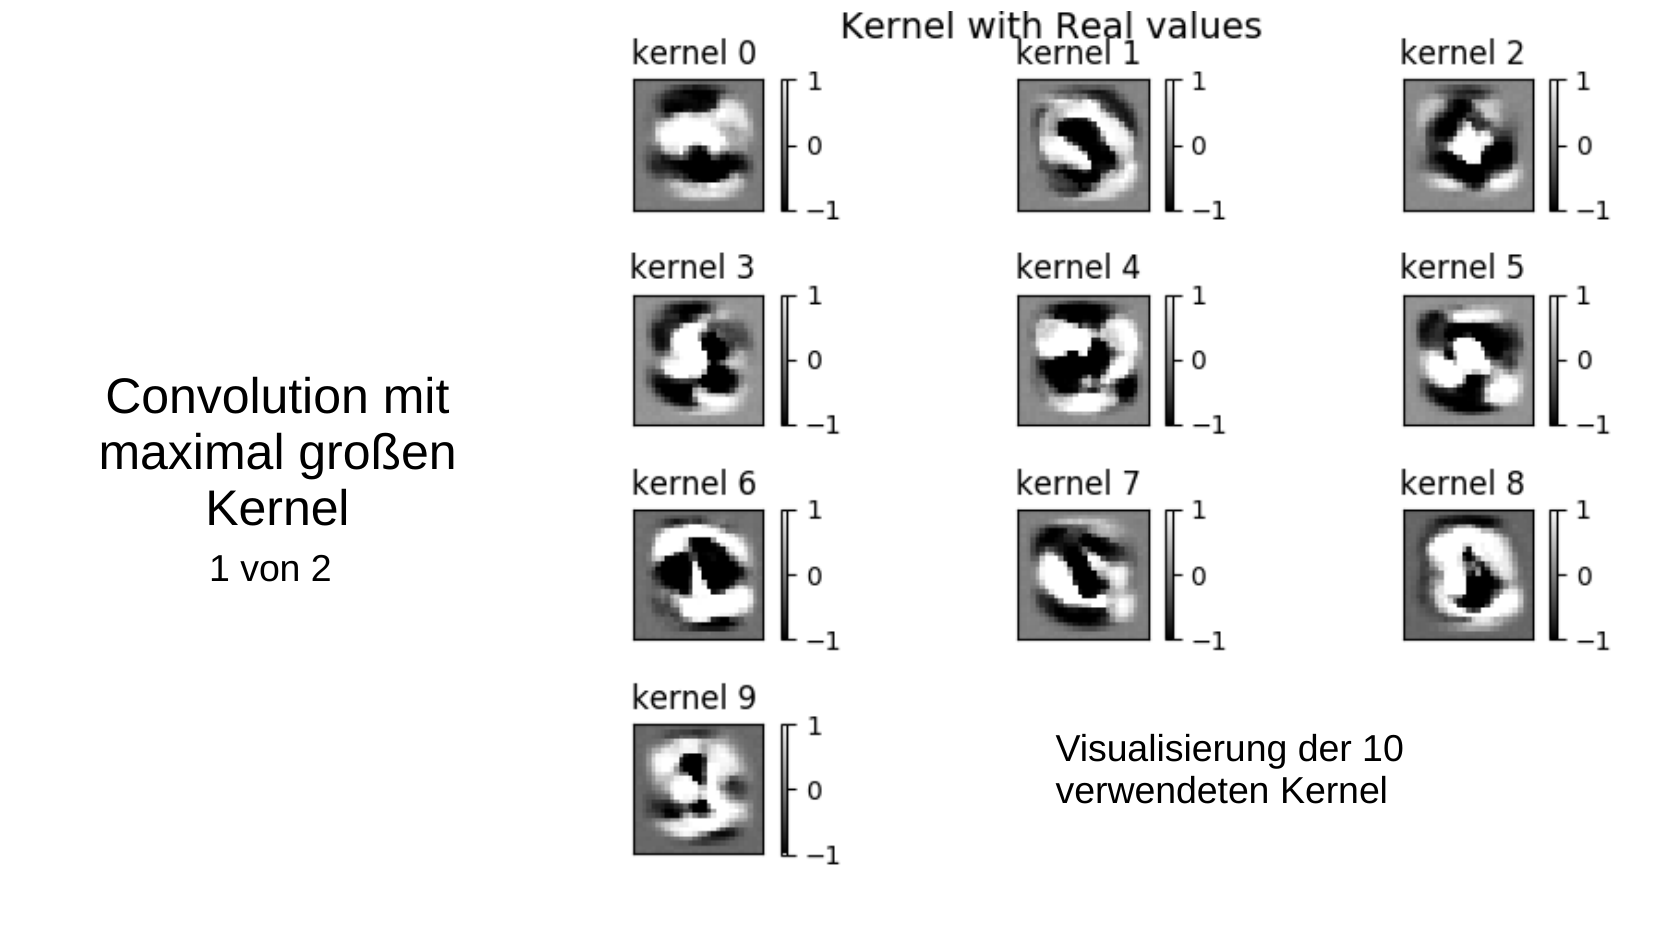

Convolution mit maximal großen Kernel
1 von 2
Visualisierung der 10 verwendeten Kernel